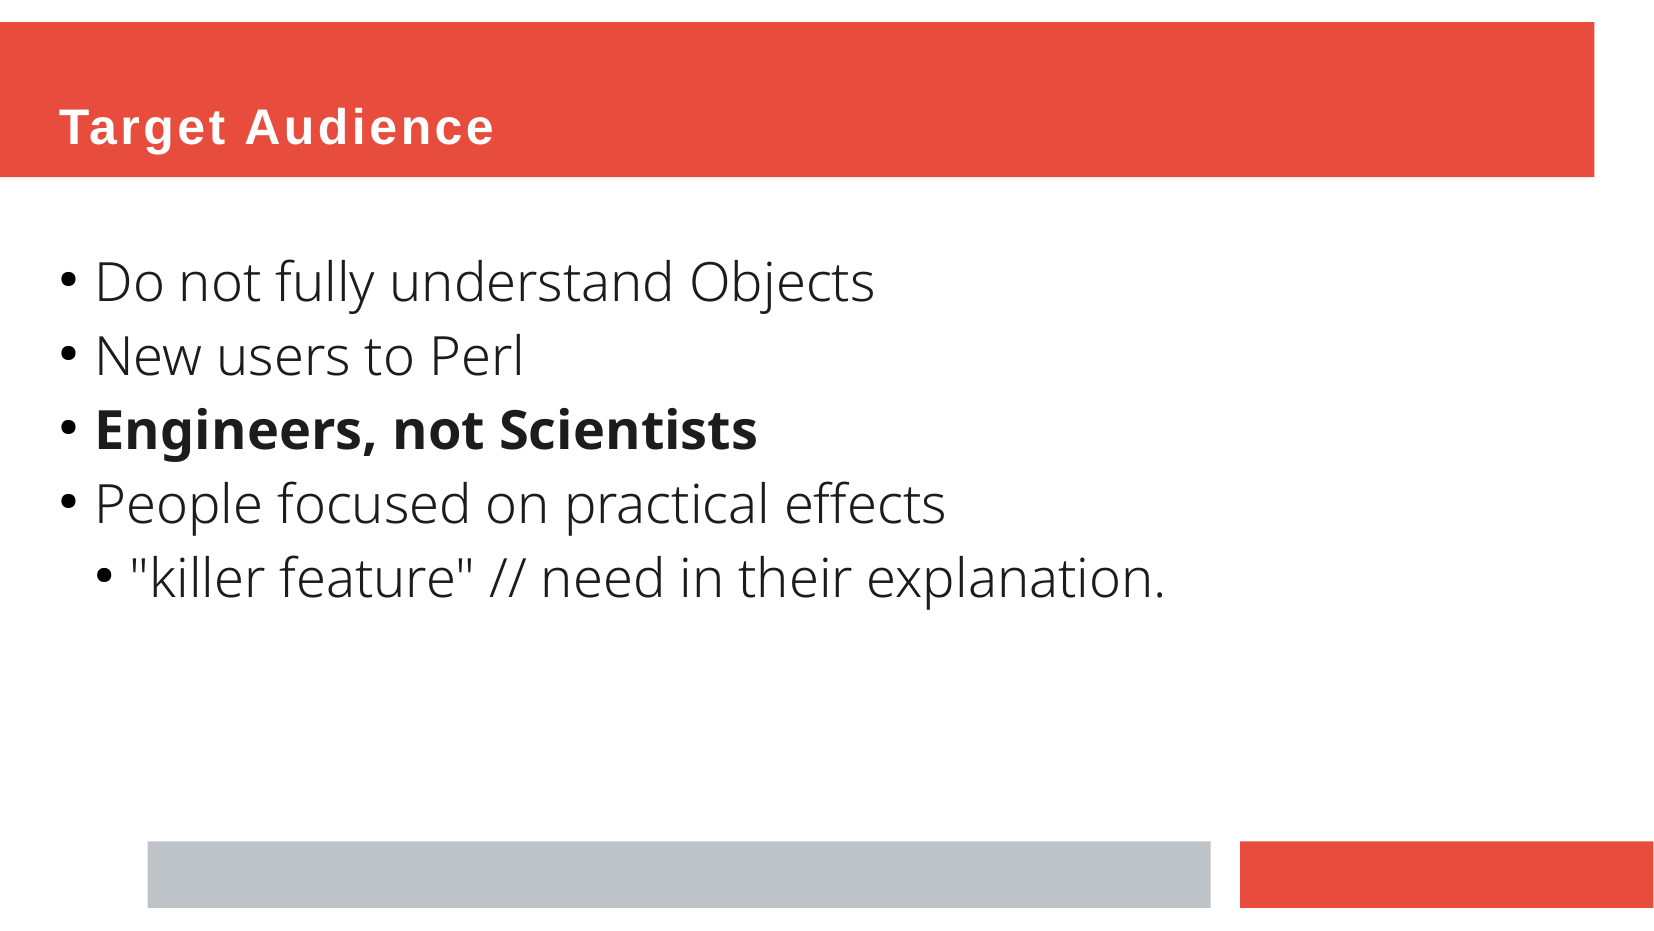

# Target Audience
Do not fully understand Objects
New users to Perl
Engineers, not Scientists
People focused on practical effects
"killer feature" // need in their explanation.